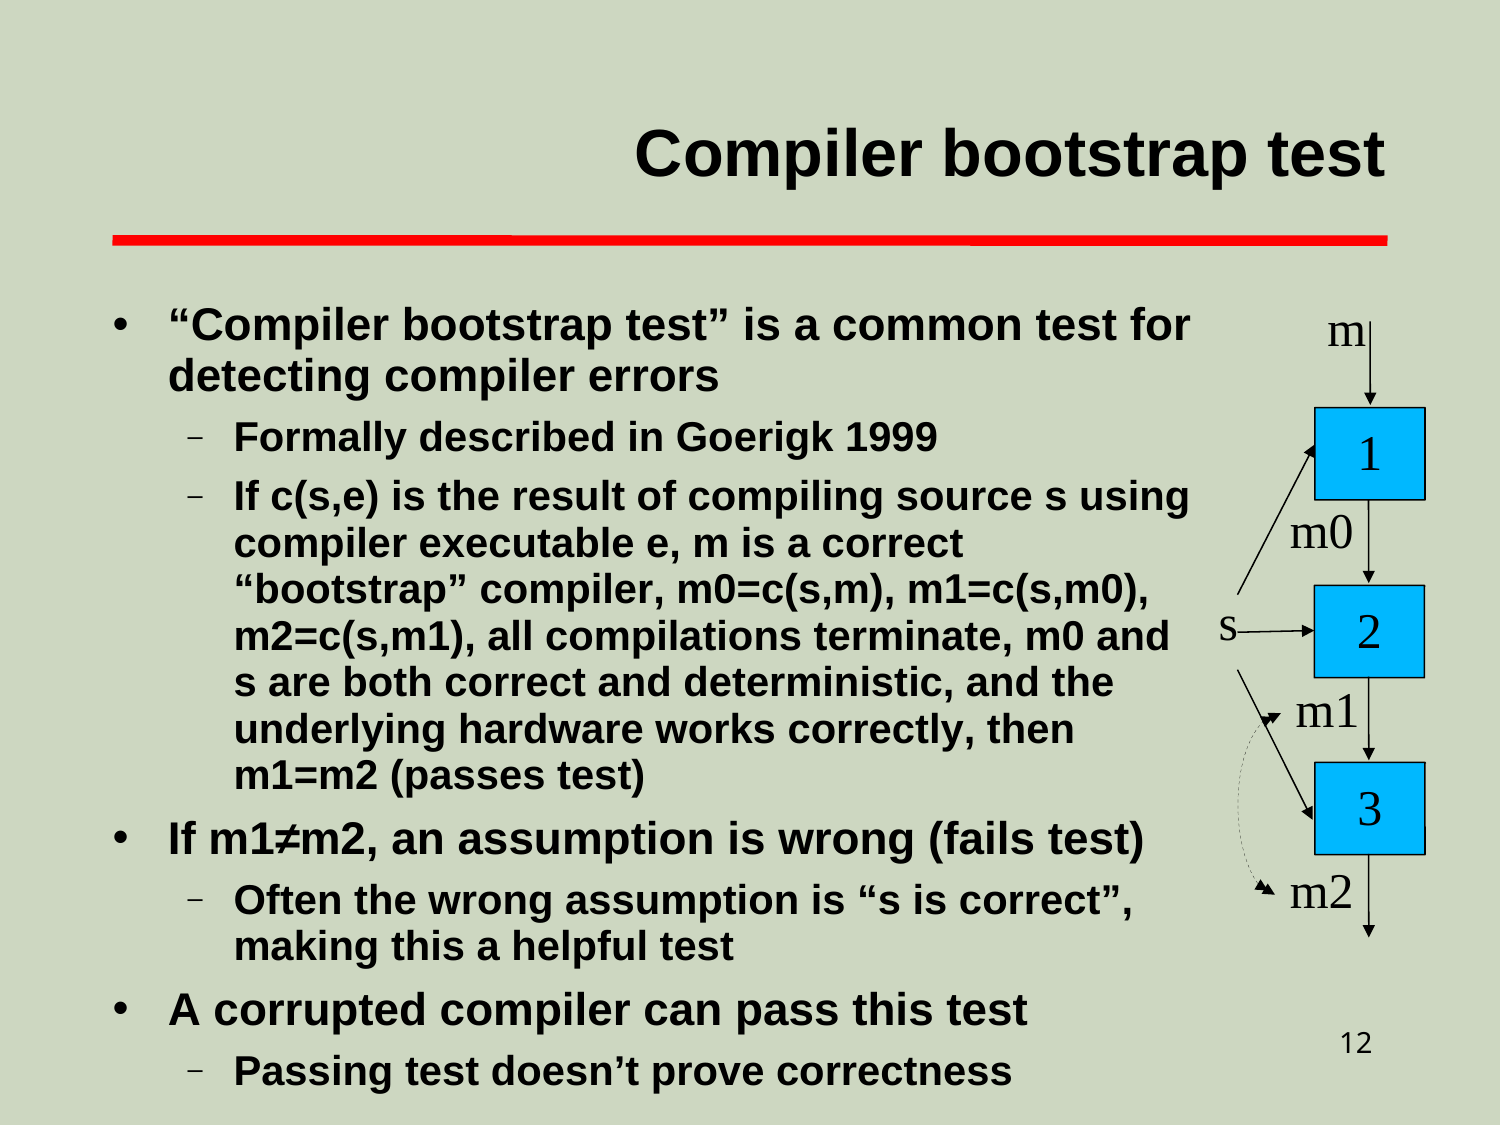

# Compiler bootstrap test
m
“Compiler bootstrap test” is a common test for detecting compiler errors
Formally described in Goerigk 1999
If c(s,e) is the result of compiling source s using compiler executable e, m is a correct “bootstrap” compiler, m0=c(s,m), m1=c(s,m0), m2=c(s,m1), all compilations terminate, m0 and s are both correct and deterministic, and the underlying hardware works correctly, then m1=m2 (passes test)
If m1≠m2, an assumption is wrong (fails test)
Often the wrong assumption is “s is correct”, making this a helpful test
A corrupted compiler can pass this test
Passing test doesn’t prove correctness
1
m0
2
s
m1
3
m2